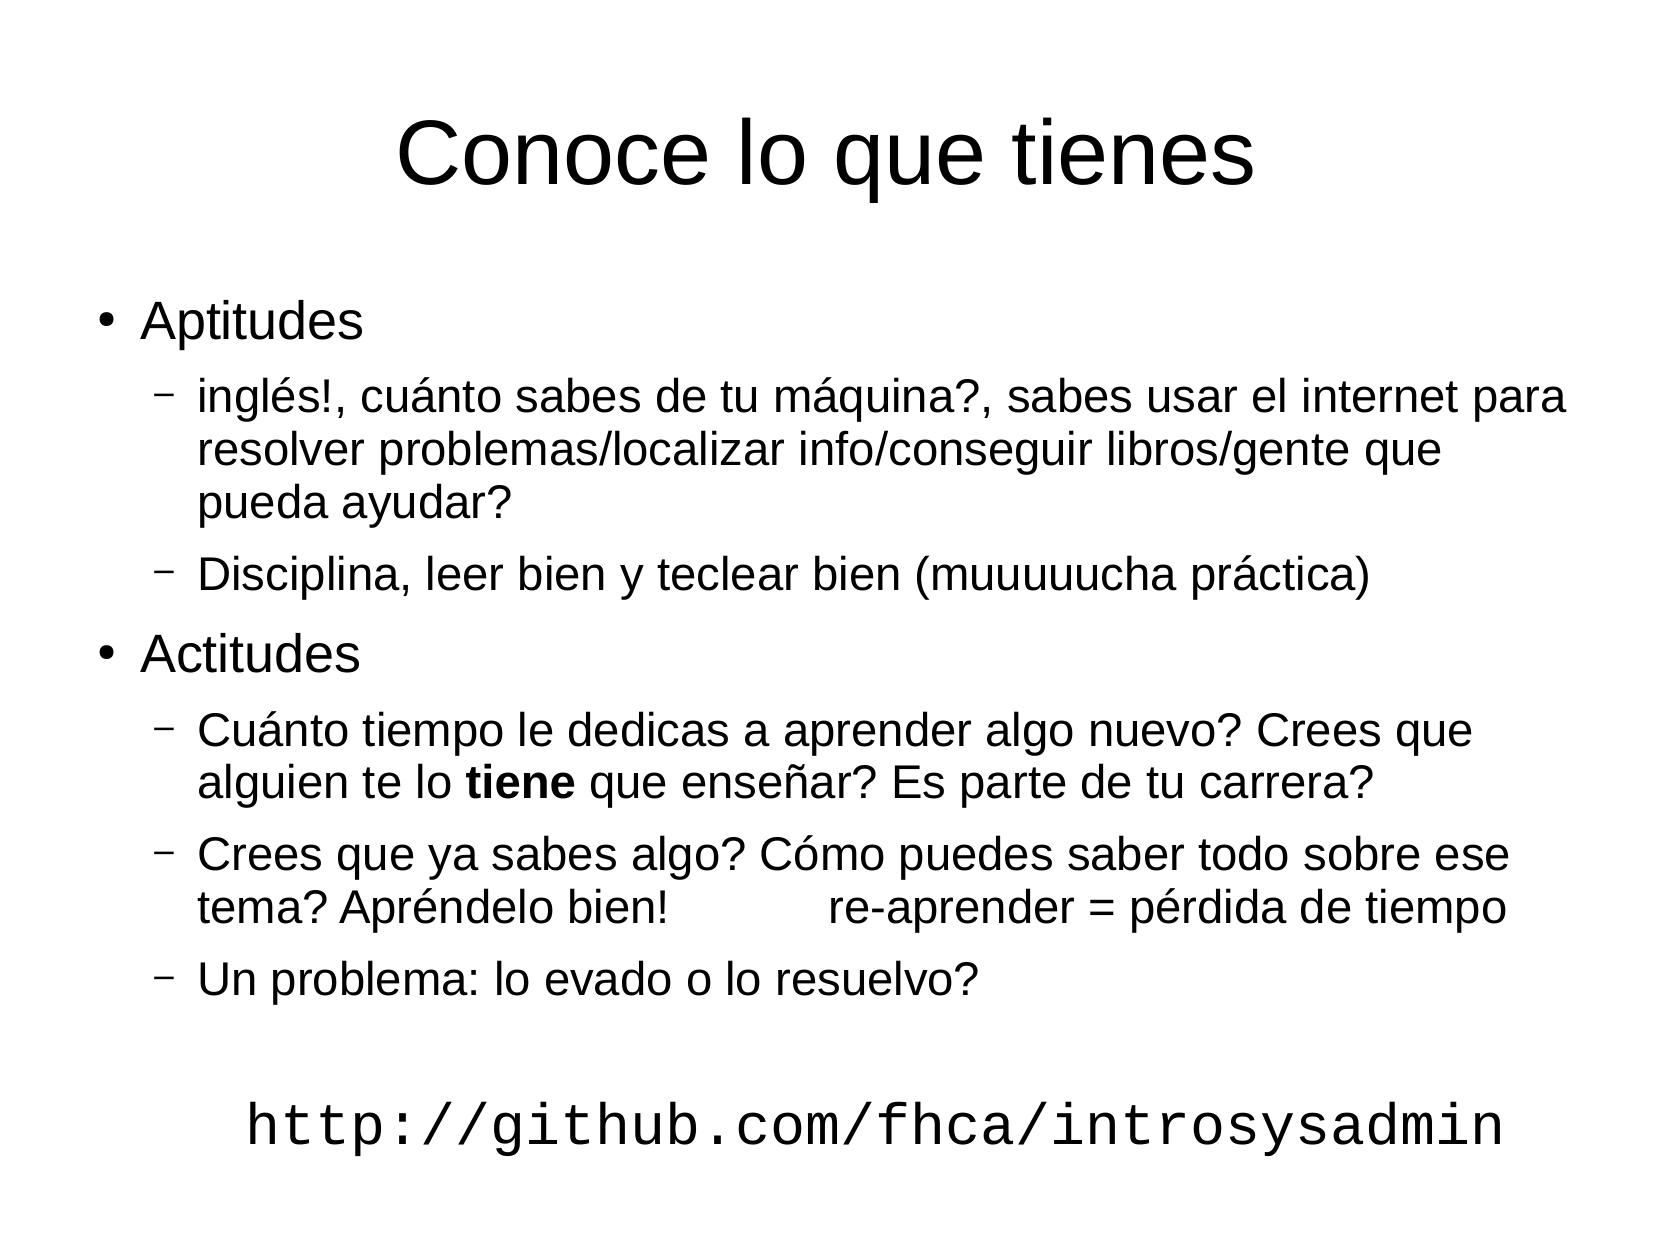

# Conoce lo que tienes
Aptitudes
inglés!, cuánto sabes de tu máquina?, sabes usar el internet para resolver problemas/localizar info/conseguir libros/gente que pueda ayudar?
Disciplina, leer bien y teclear bien (muuuuucha práctica)
Actitudes
Cuánto tiempo le dedicas a aprender algo nuevo? Crees que alguien te lo tiene que enseñar? Es parte de tu carrera?
Crees que ya sabes algo? Cómo puedes saber todo sobre ese tema? Apréndelo bien! re-aprender = pérdida de tiempo
Un problema: lo evado o lo resuelvo?
 http://github.com/fhca/introsysadmin